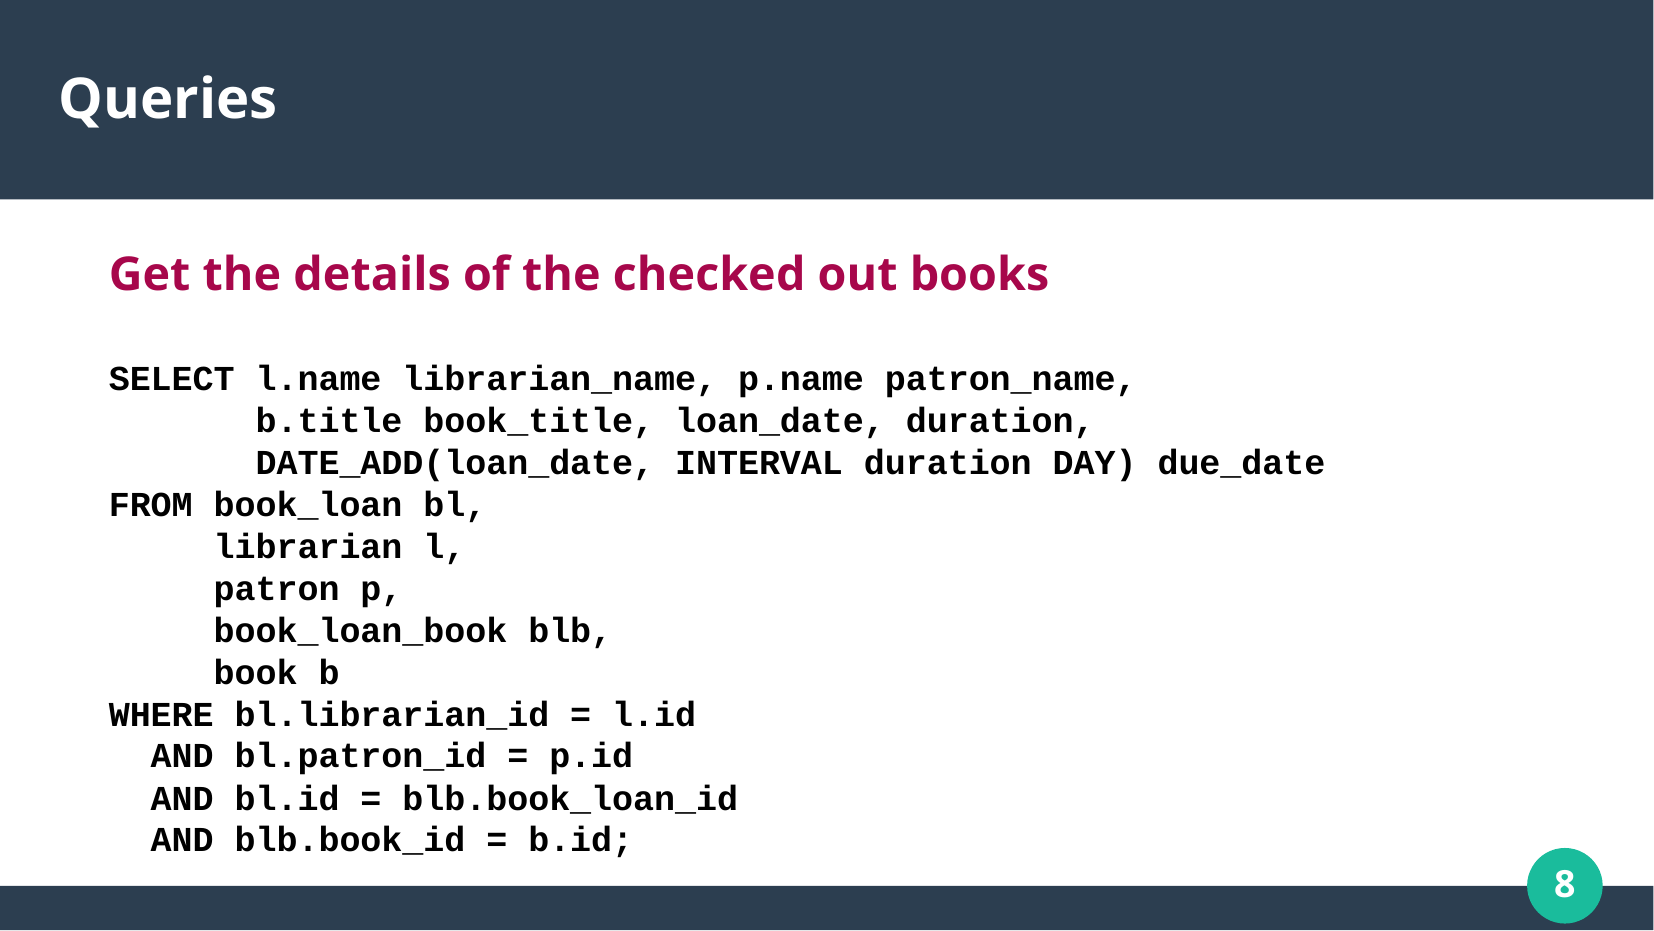

# Queries
Get the details of the checked out books
SELECT l.name librarian_name, p.name patron_name,
 b.title book_title, loan_date, duration,
 DATE_ADD(loan_date, INTERVAL duration DAY) due_date
FROM book_loan bl,
 librarian l,
 patron p,
 book_loan_book blb,
 book b
WHERE bl.librarian_id = l.id
 AND bl.patron_id = p.id
 AND bl.id = blb.book_loan_id
 AND blb.book_id = b.id;